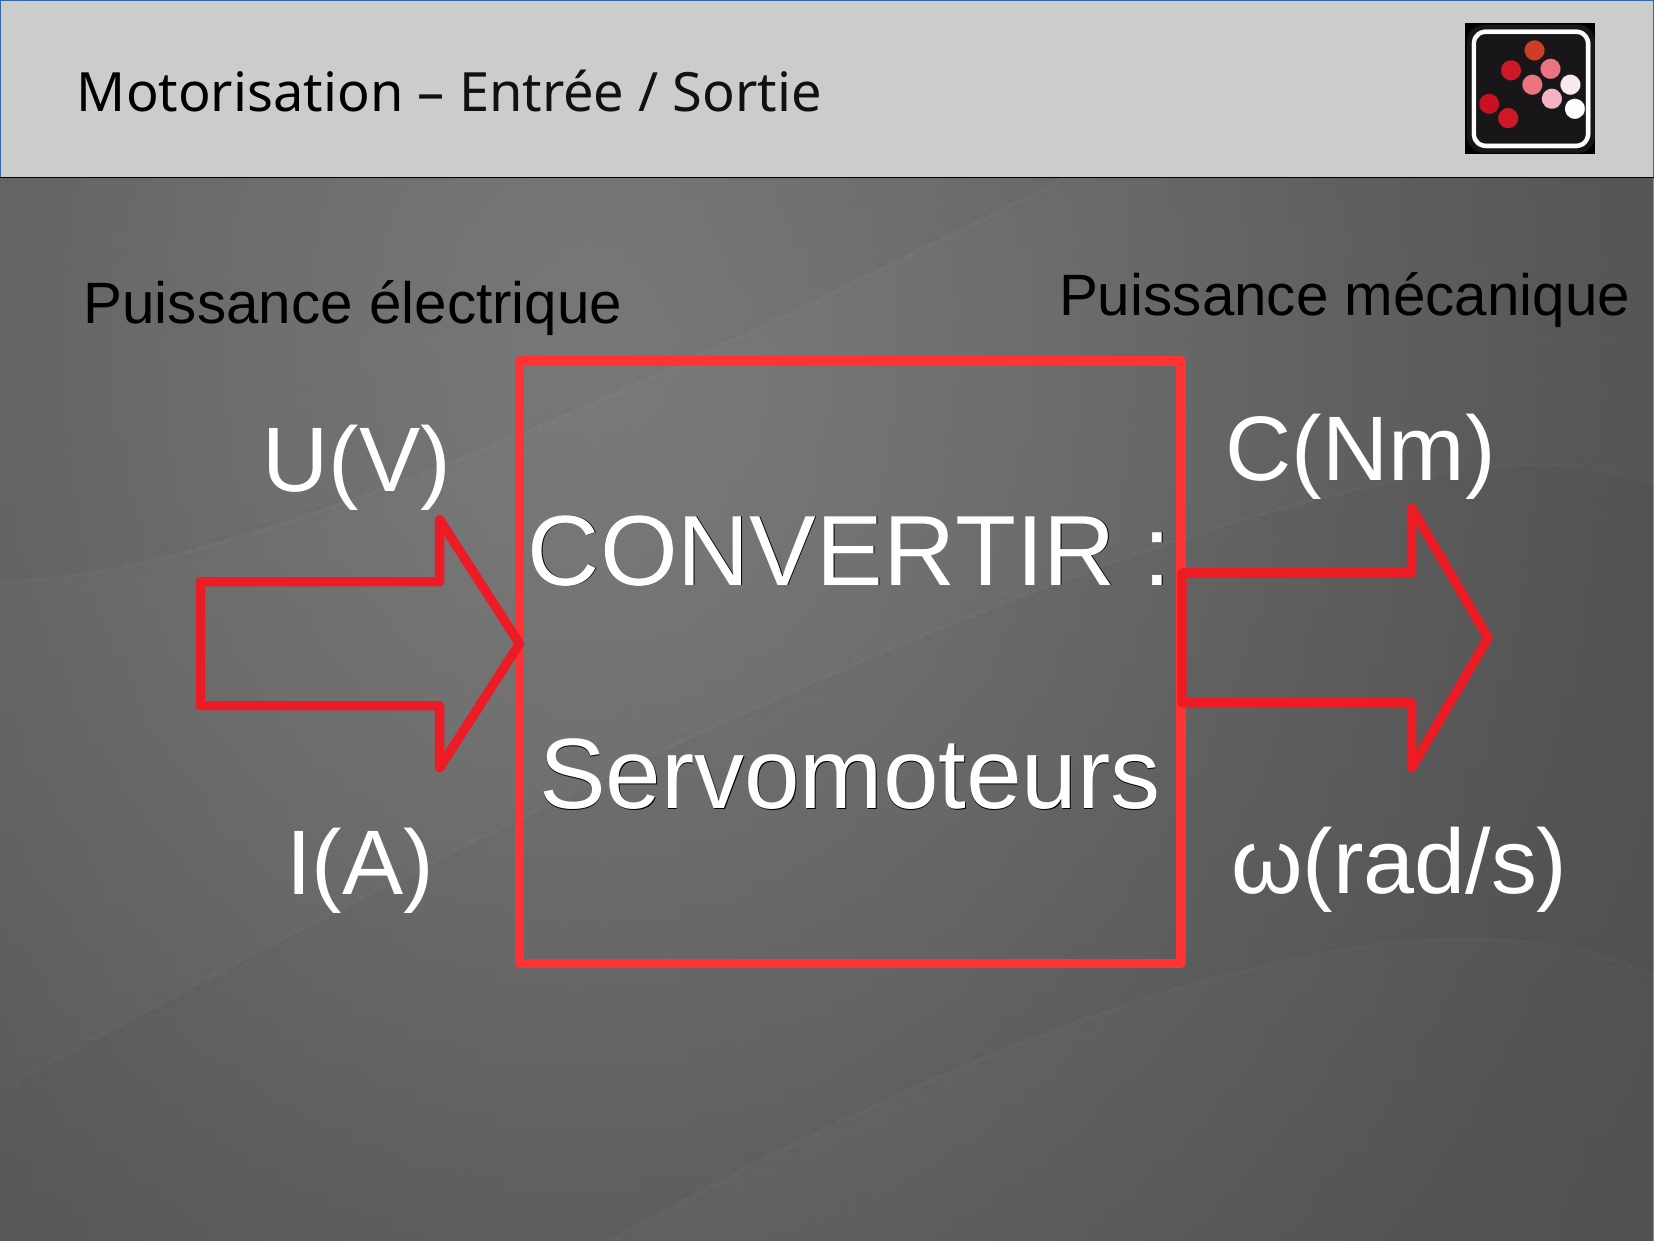

Motorisation – Entrée / Sortie
Servomoteur HS-55
Puissance mécanique
Puissance électrique
CONVERTIR :
Servomoteurs
C(Nm)
U(V)
ω(rad/s)
I(A)